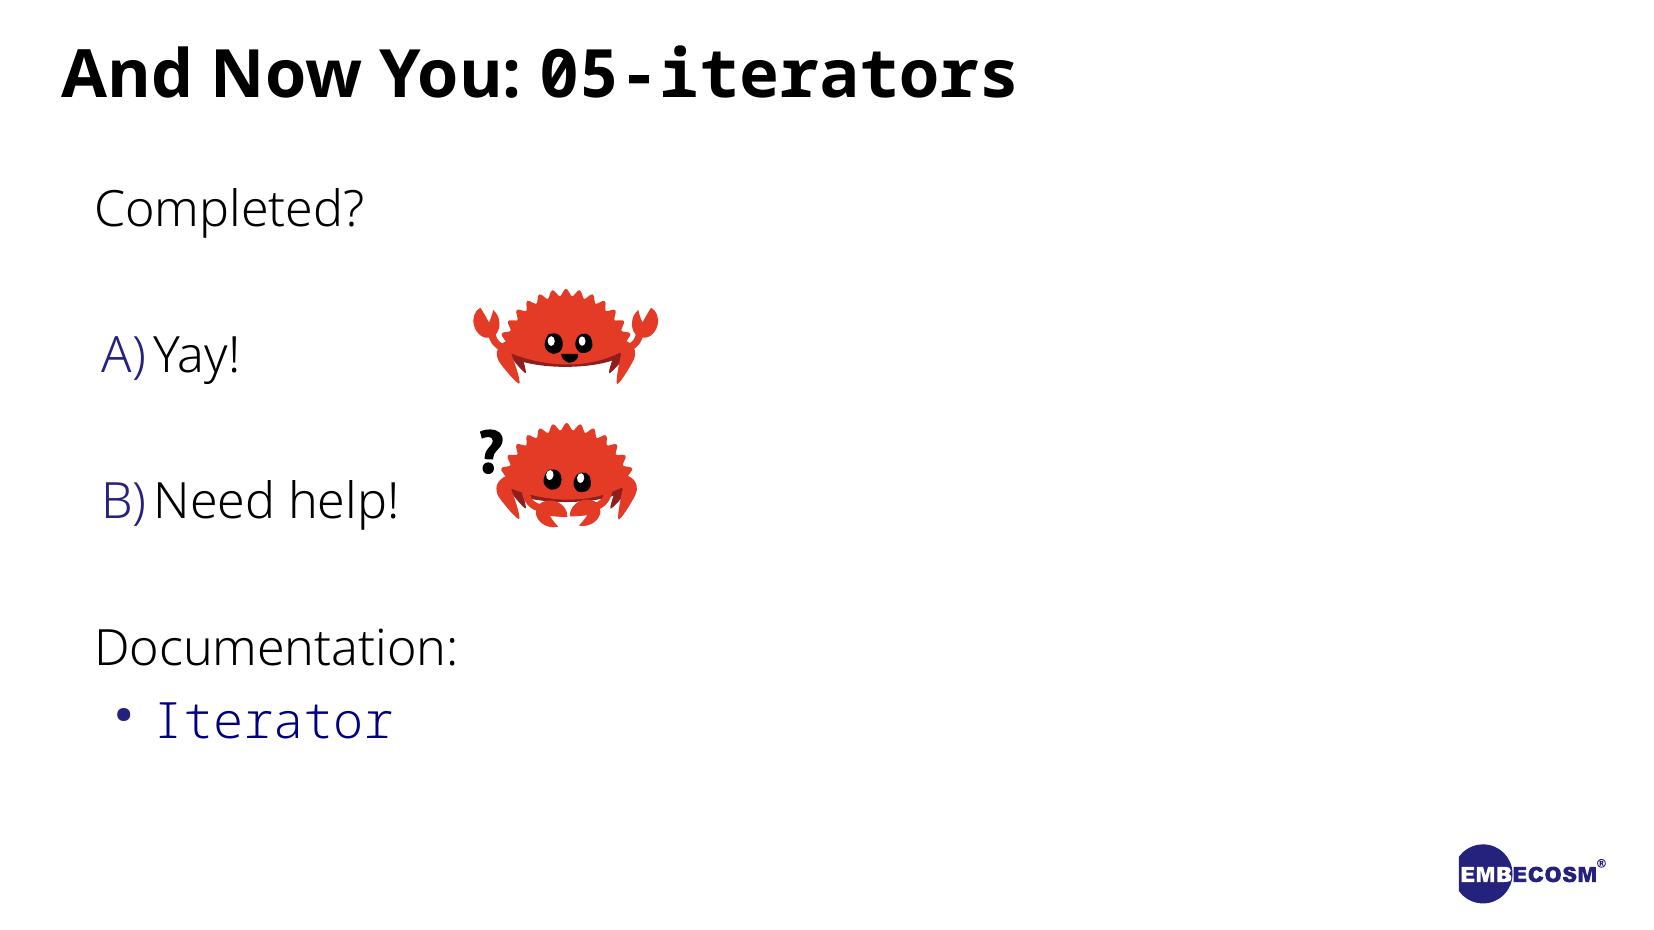

# And Now You: 05-iterators
Completed?
Yay!
Need help!
Documentation:
Iterator